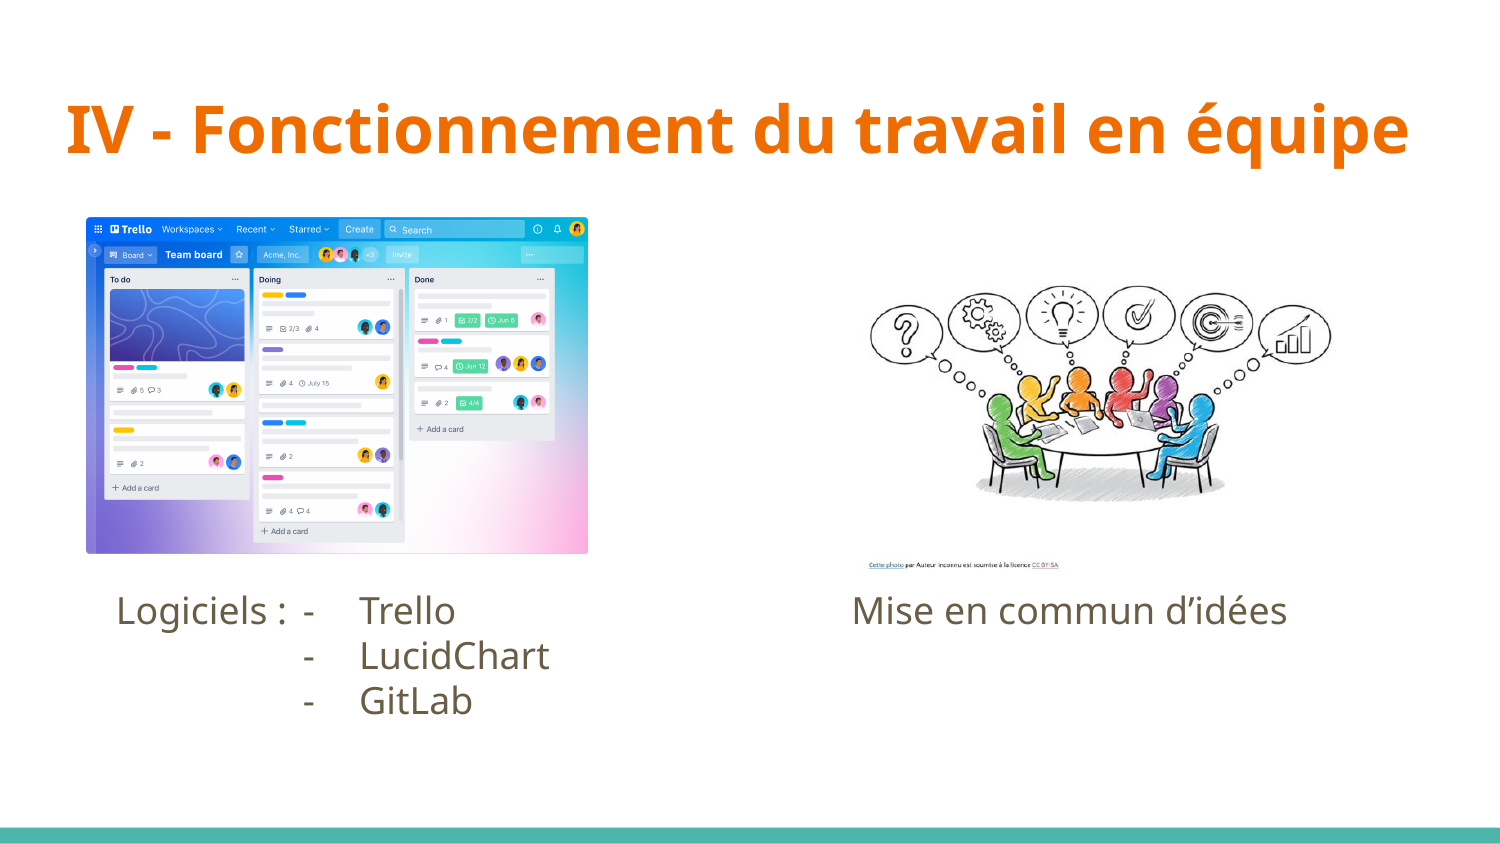

# IV - Fonctionnement du travail en équipe
Logiciels :
Trello
LucidChart
GitLab
Mise en commun d’idées